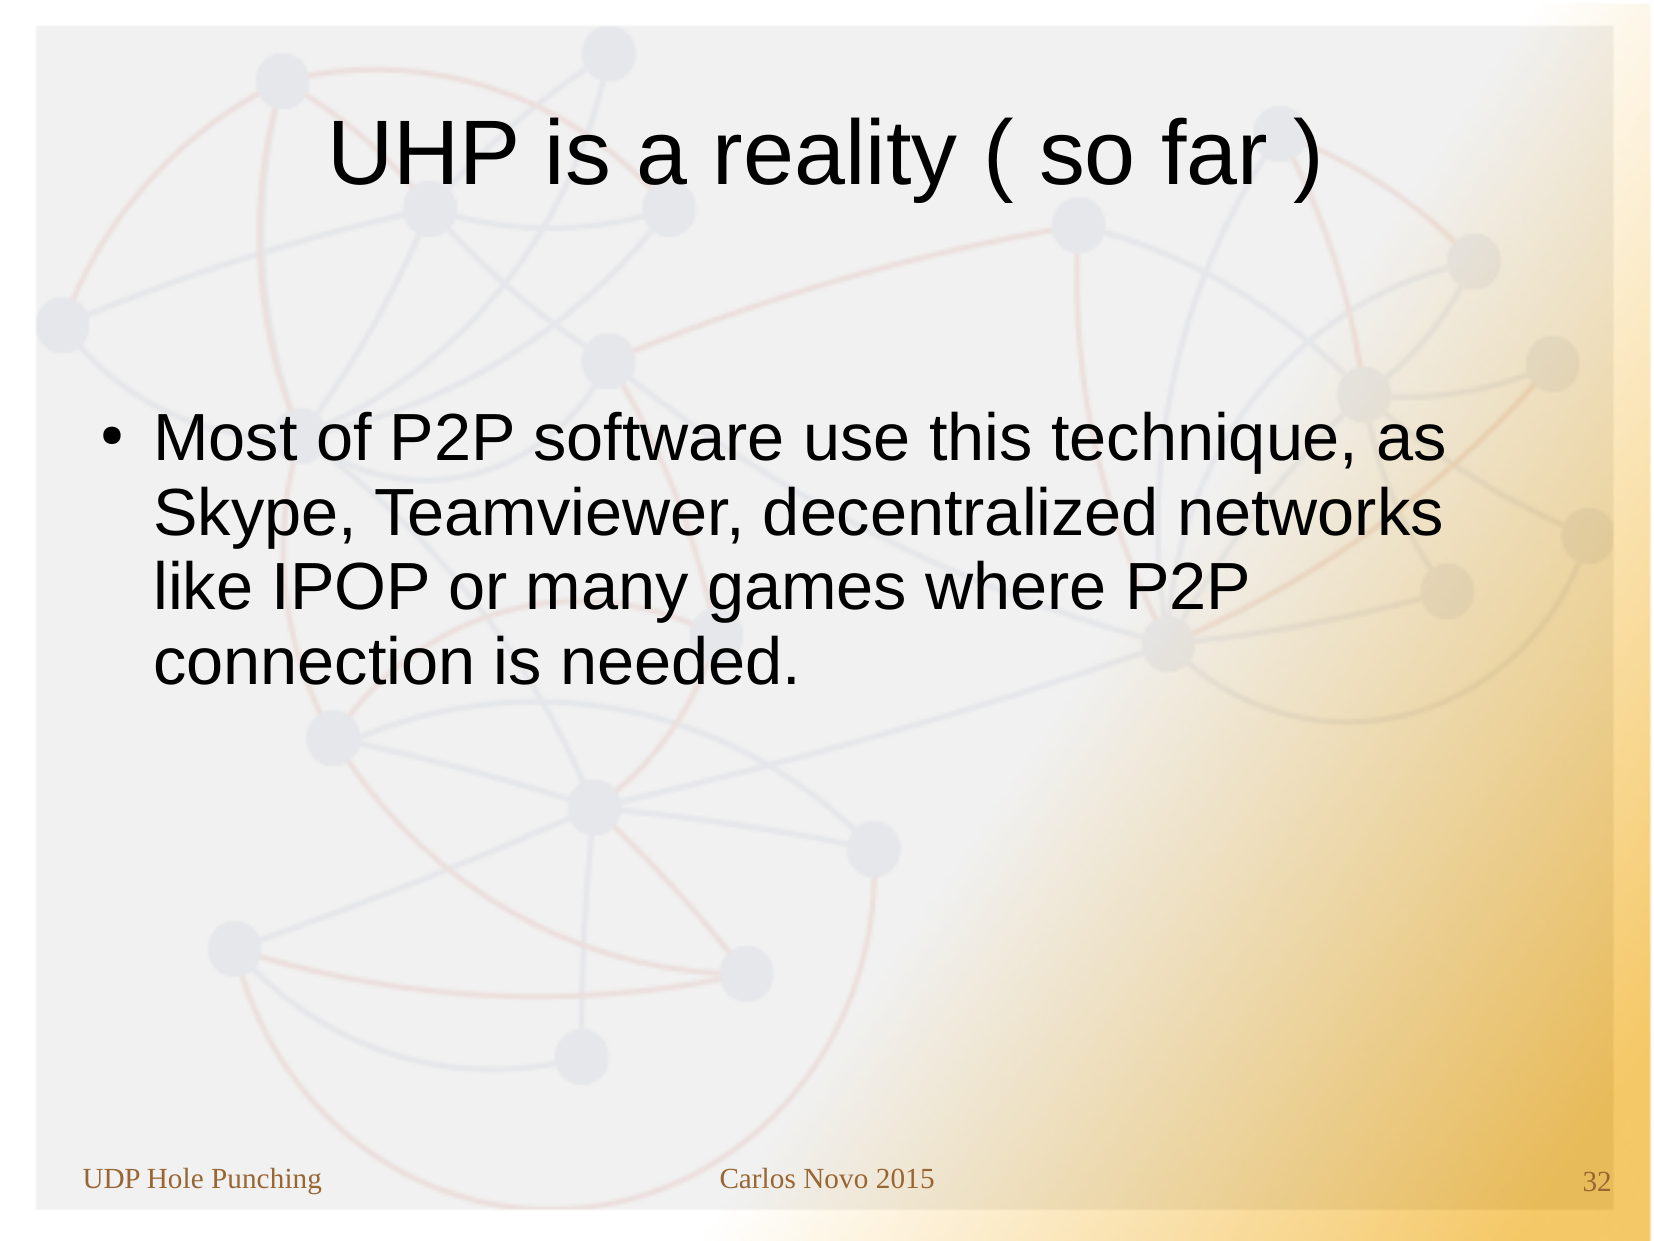

# UHP is a reality ( so far )
Most of P2P software use this technique, as Skype, Teamviewer, decentralized networks like IPOP or many games where P2P connection is needed.
32